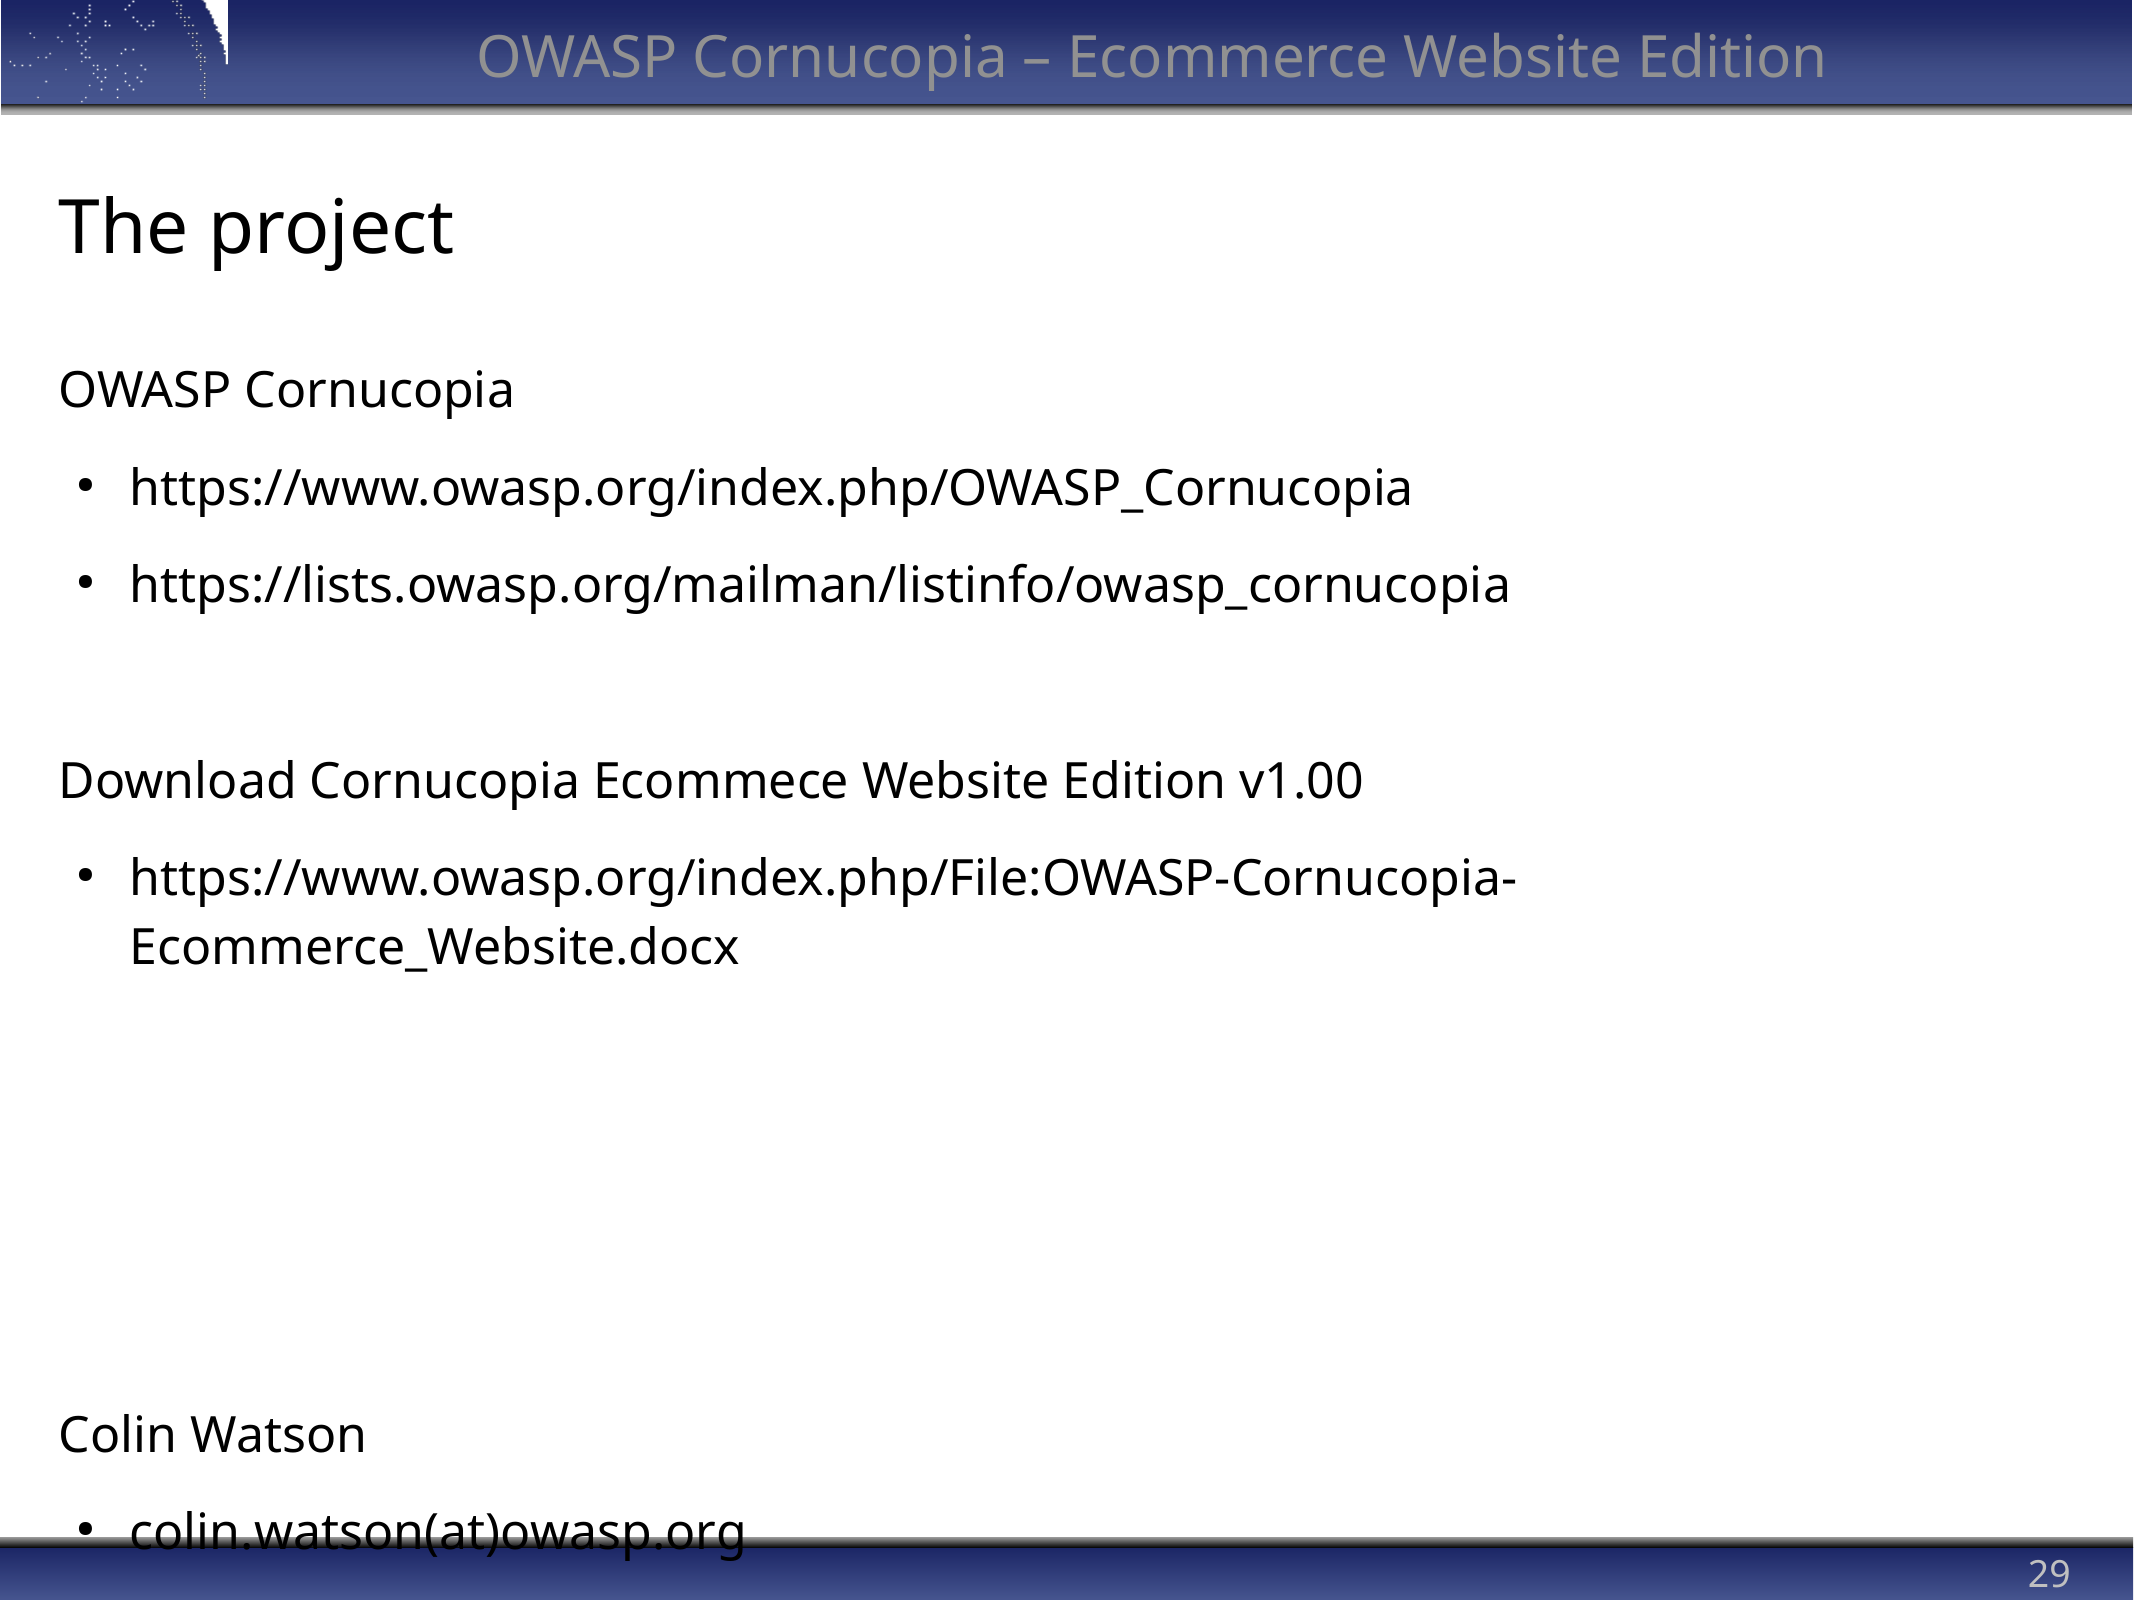

# The project
OWASP Cornucopia
https://www.owasp.org/index.php/OWASP_Cornucopia
https://lists.owasp.org/mailman/listinfo/owasp_cornucopia
Download Cornucopia Ecommece Website Edition v1.00
https://www.owasp.org/index.php/File:OWASP-Cornucopia-Ecommerce_Website.docx
Colin Watson
colin.watson(at)owasp.org